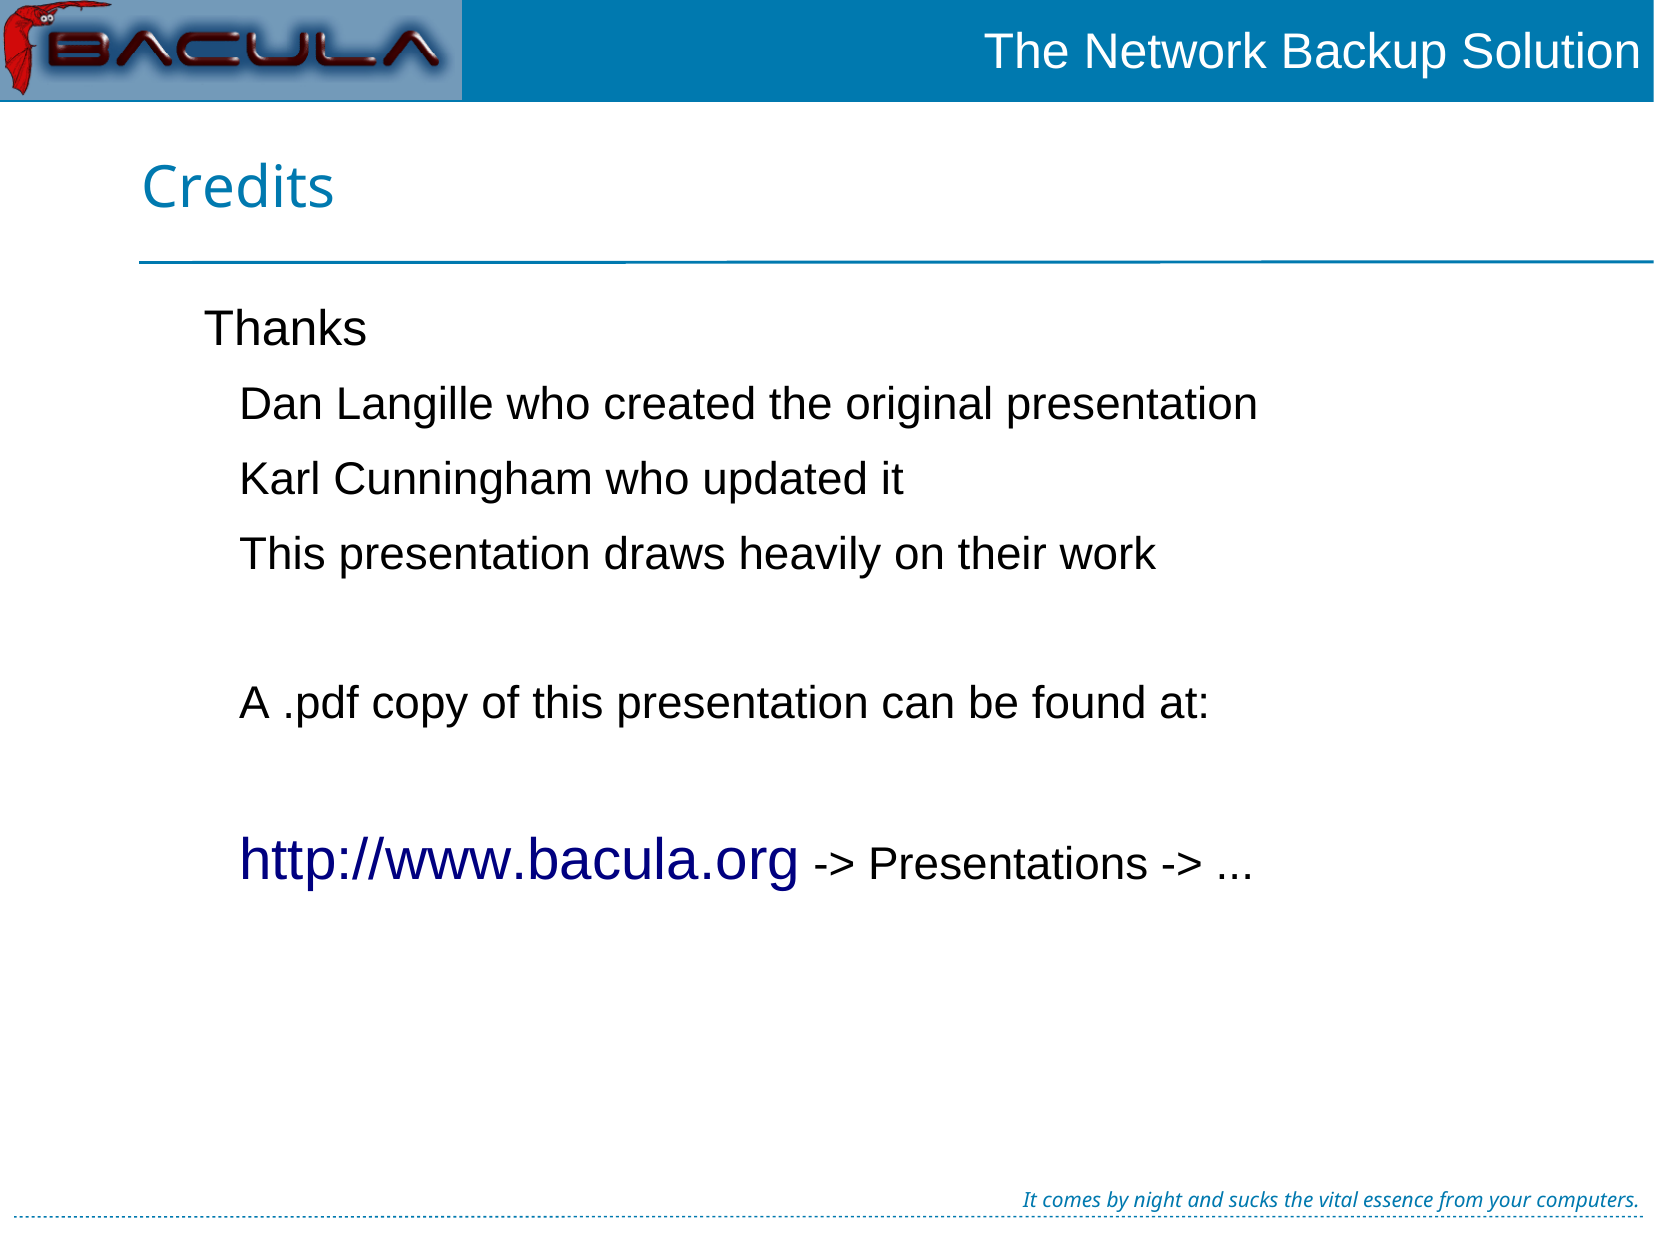

# Credits
Thanks
Dan Langille who created the original presentation
Karl Cunningham who updated it
This presentation draws heavily on their work
A .pdf copy of this presentation can be found at:
http://www.bacula.org -> Presentations -> ...